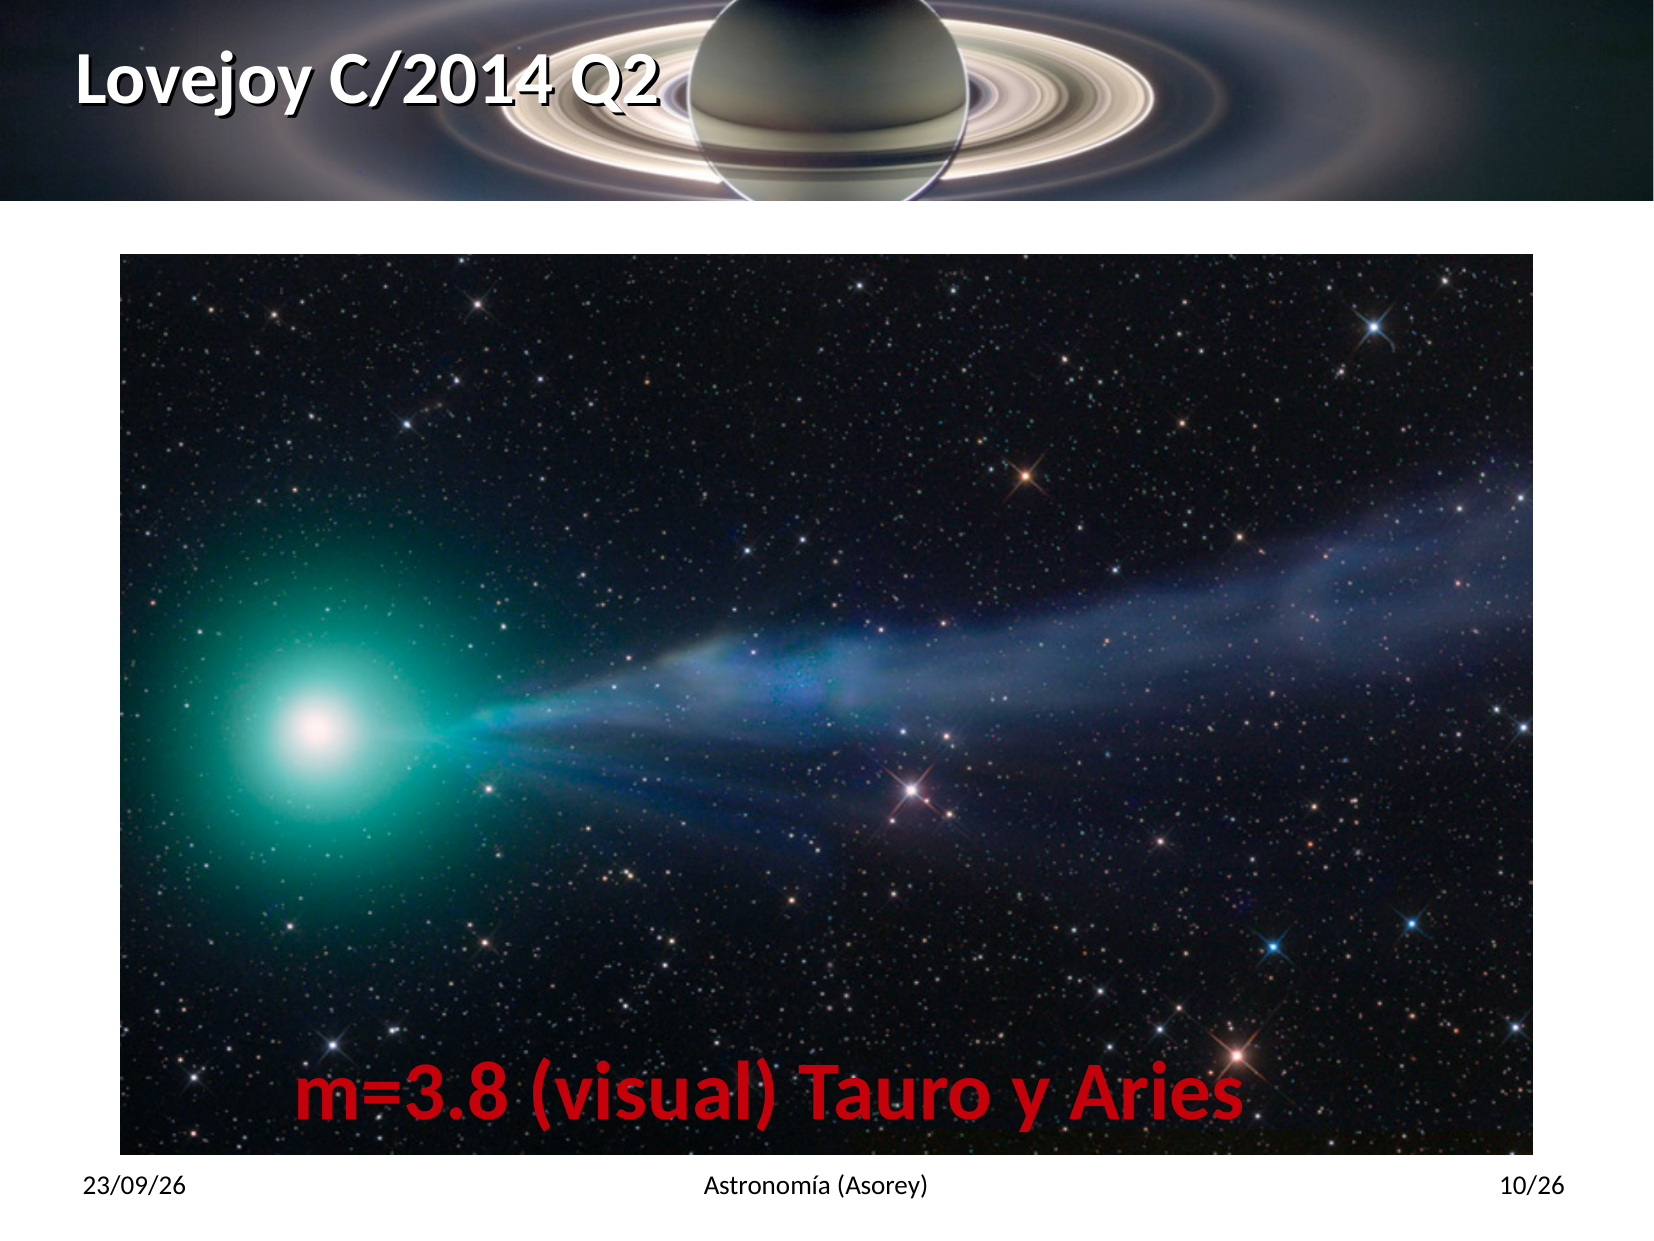

# Lovejoy C/2014 Q2
m=3.8 (visual) Tauro y Aries
Astronomía (Asorey)
10